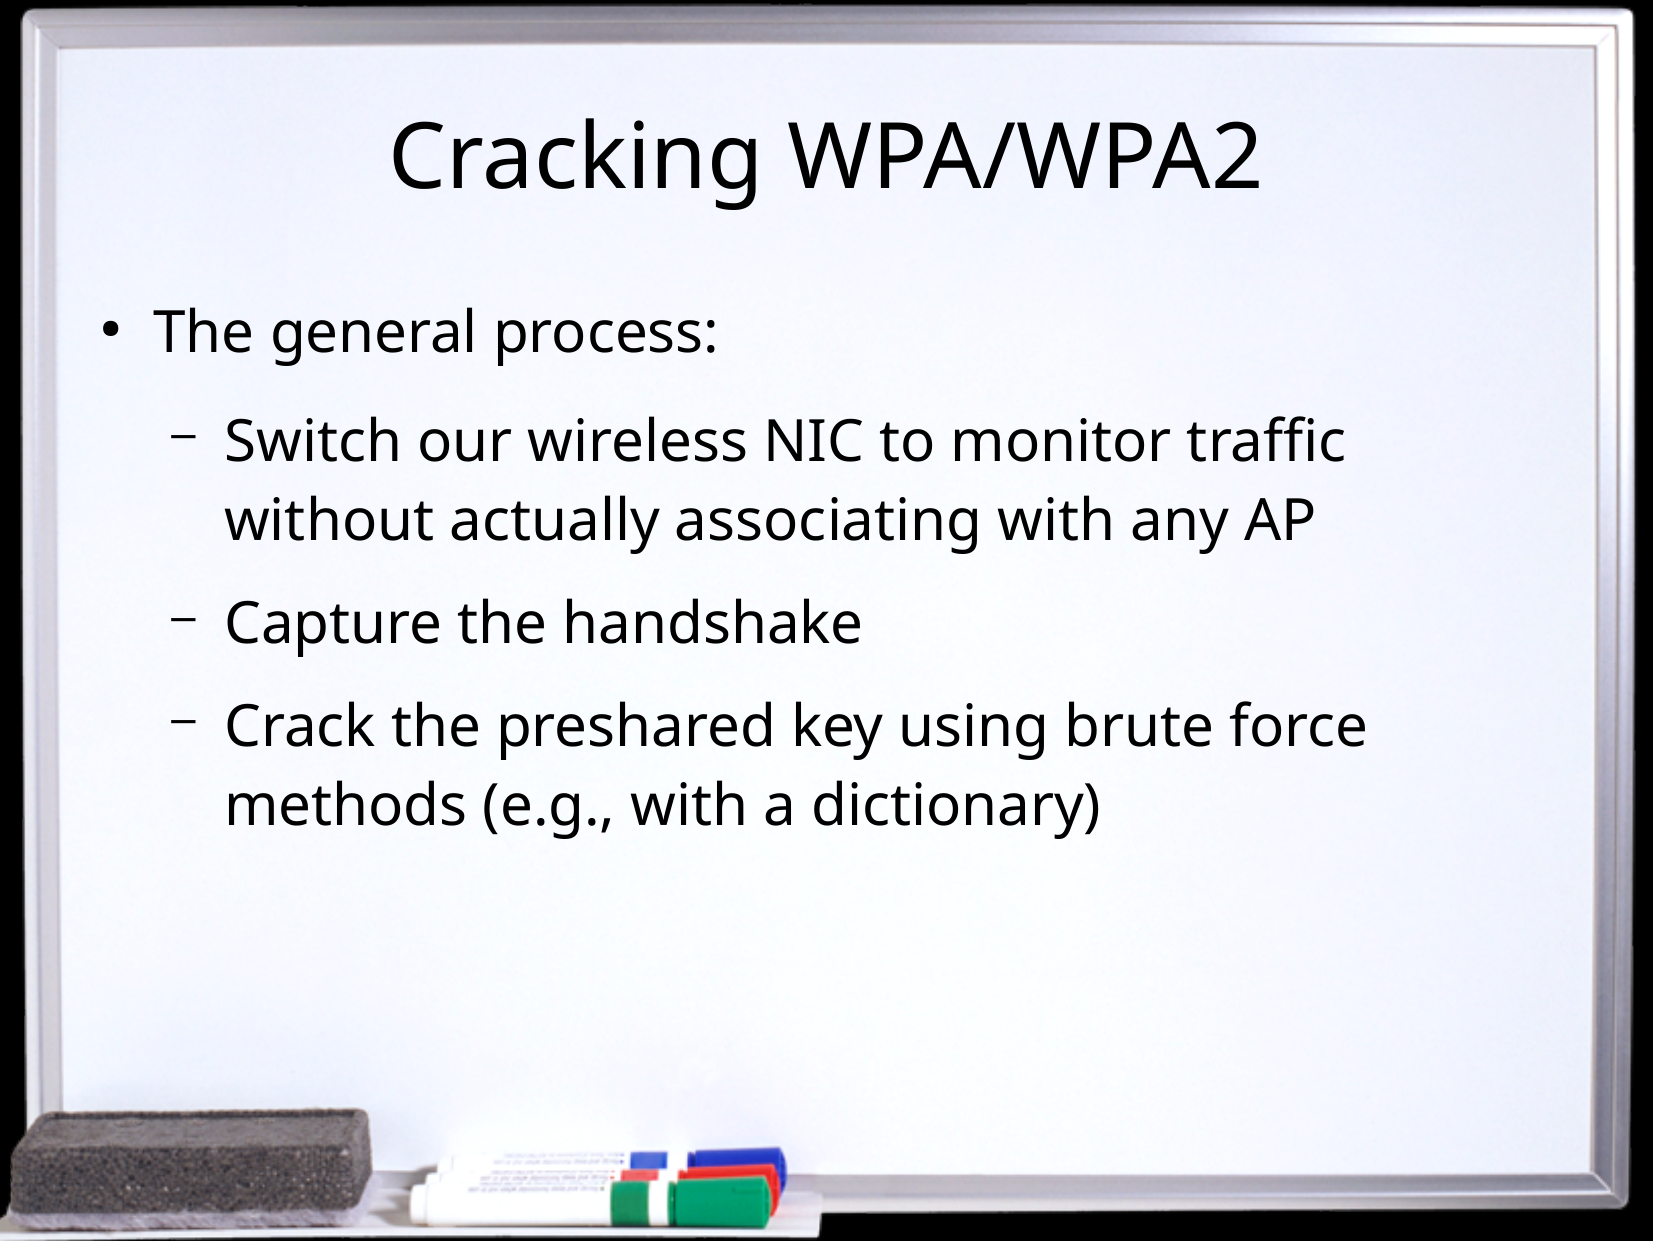

# Cracking WPA/WPA2
The general process:
Switch our wireless NIC to monitor traffic without actually associating with any AP
Capture the handshake
Crack the preshared key using brute force methods (e.g., with a dictionary)